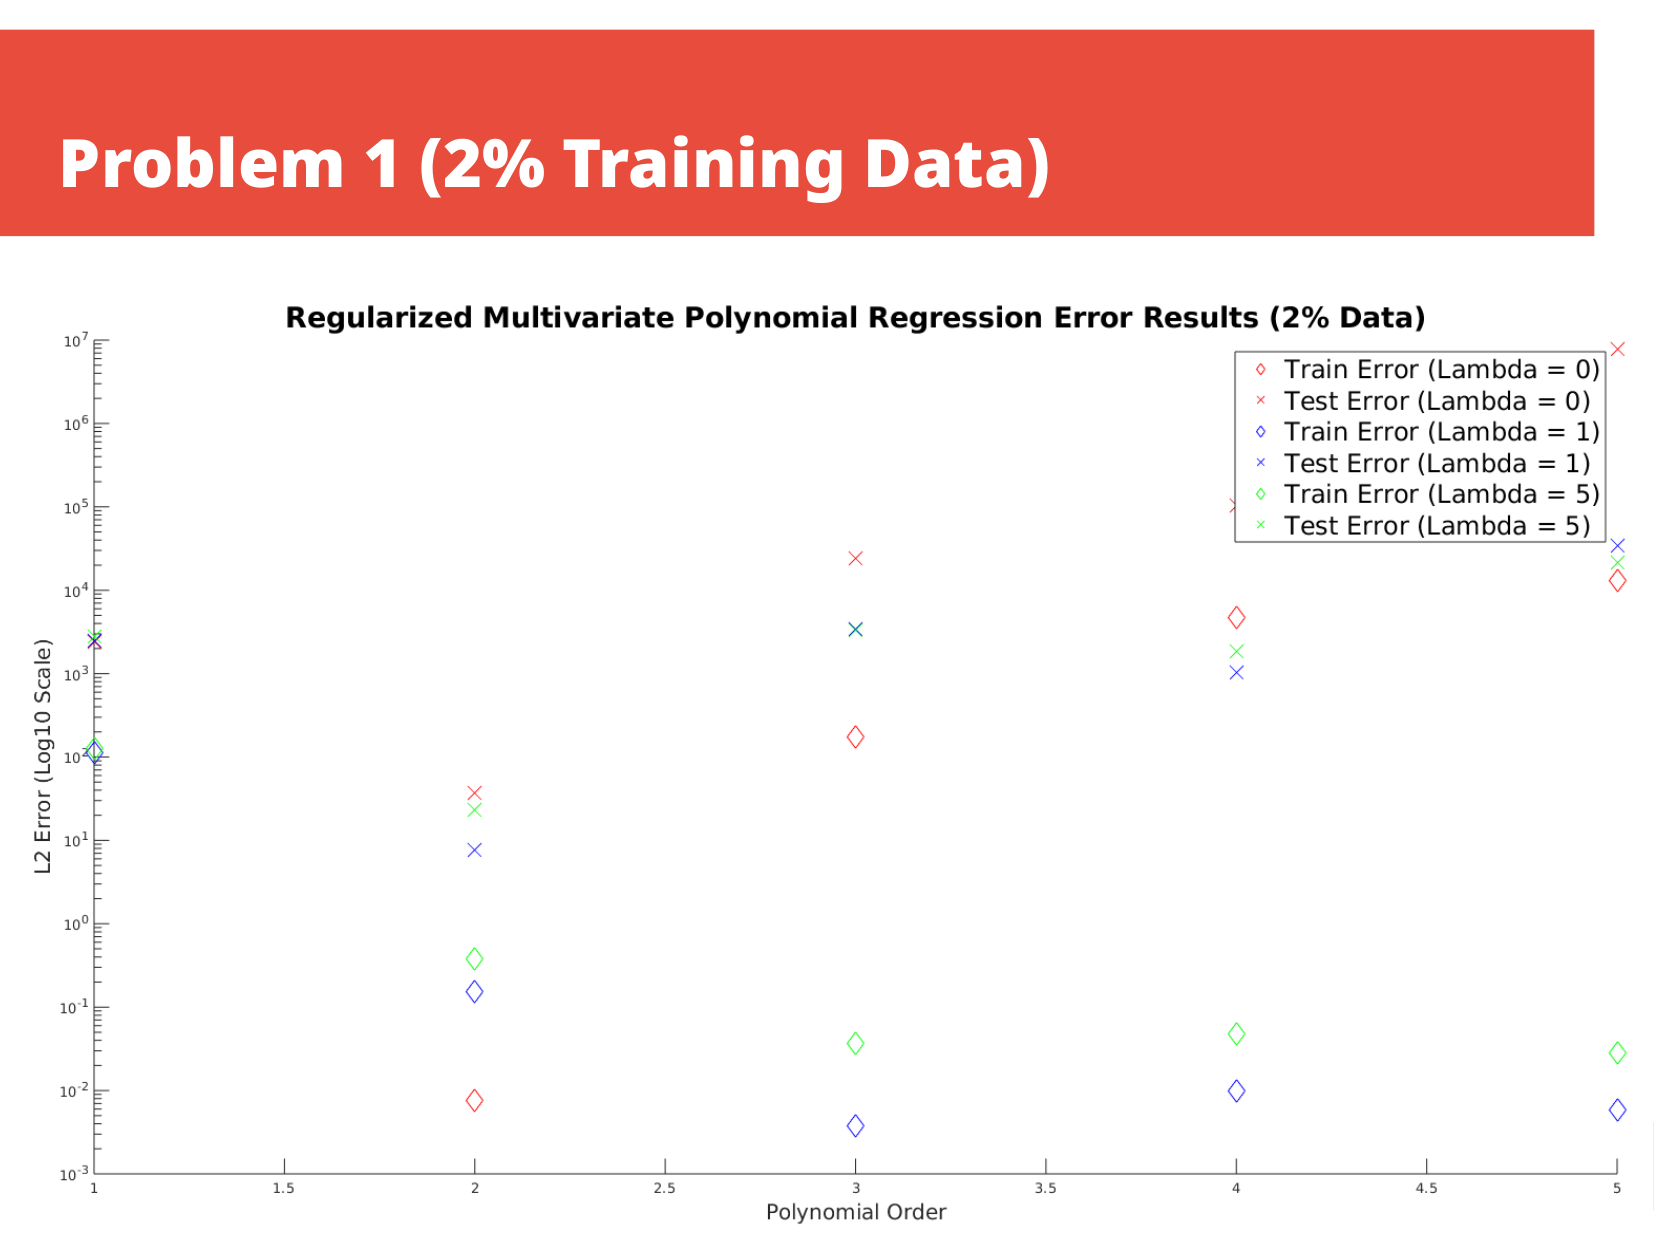

# Problem 1 (2% Training Data)
5